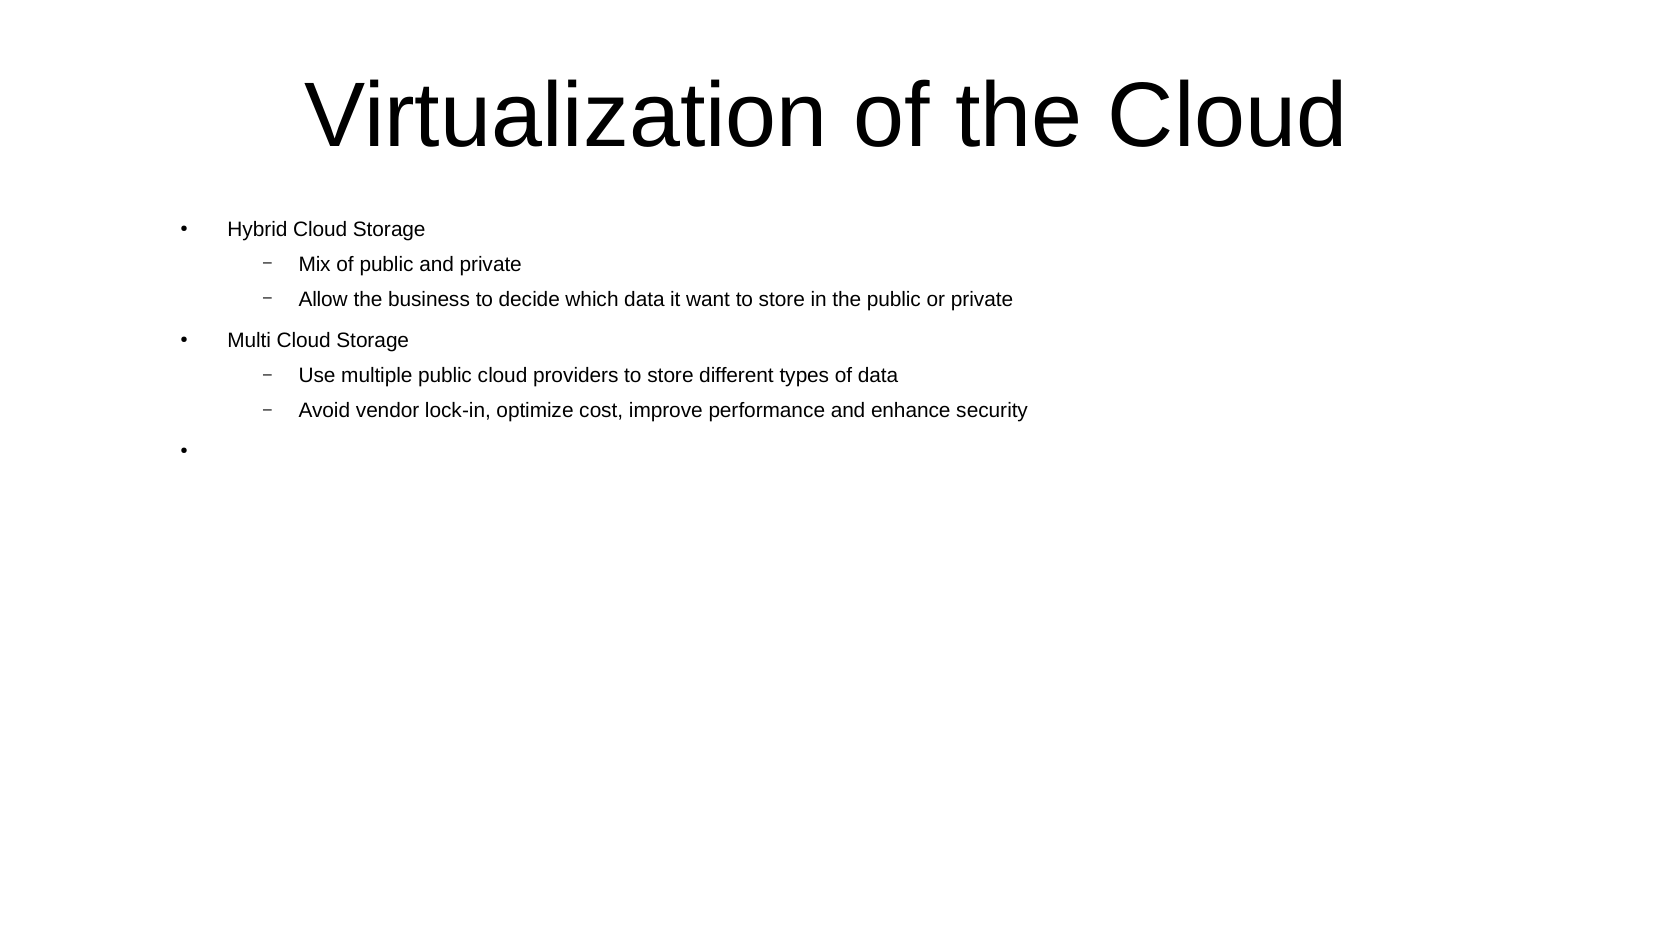

# Virtualization of the Cloud
Hybrid Cloud Storage
Mix of public and private
Allow the business to decide which data it want to store in the public or private
Multi Cloud Storage
Use multiple public cloud providers to store different types of data
Avoid vendor lock-in, optimize cost, improve performance and enhance security